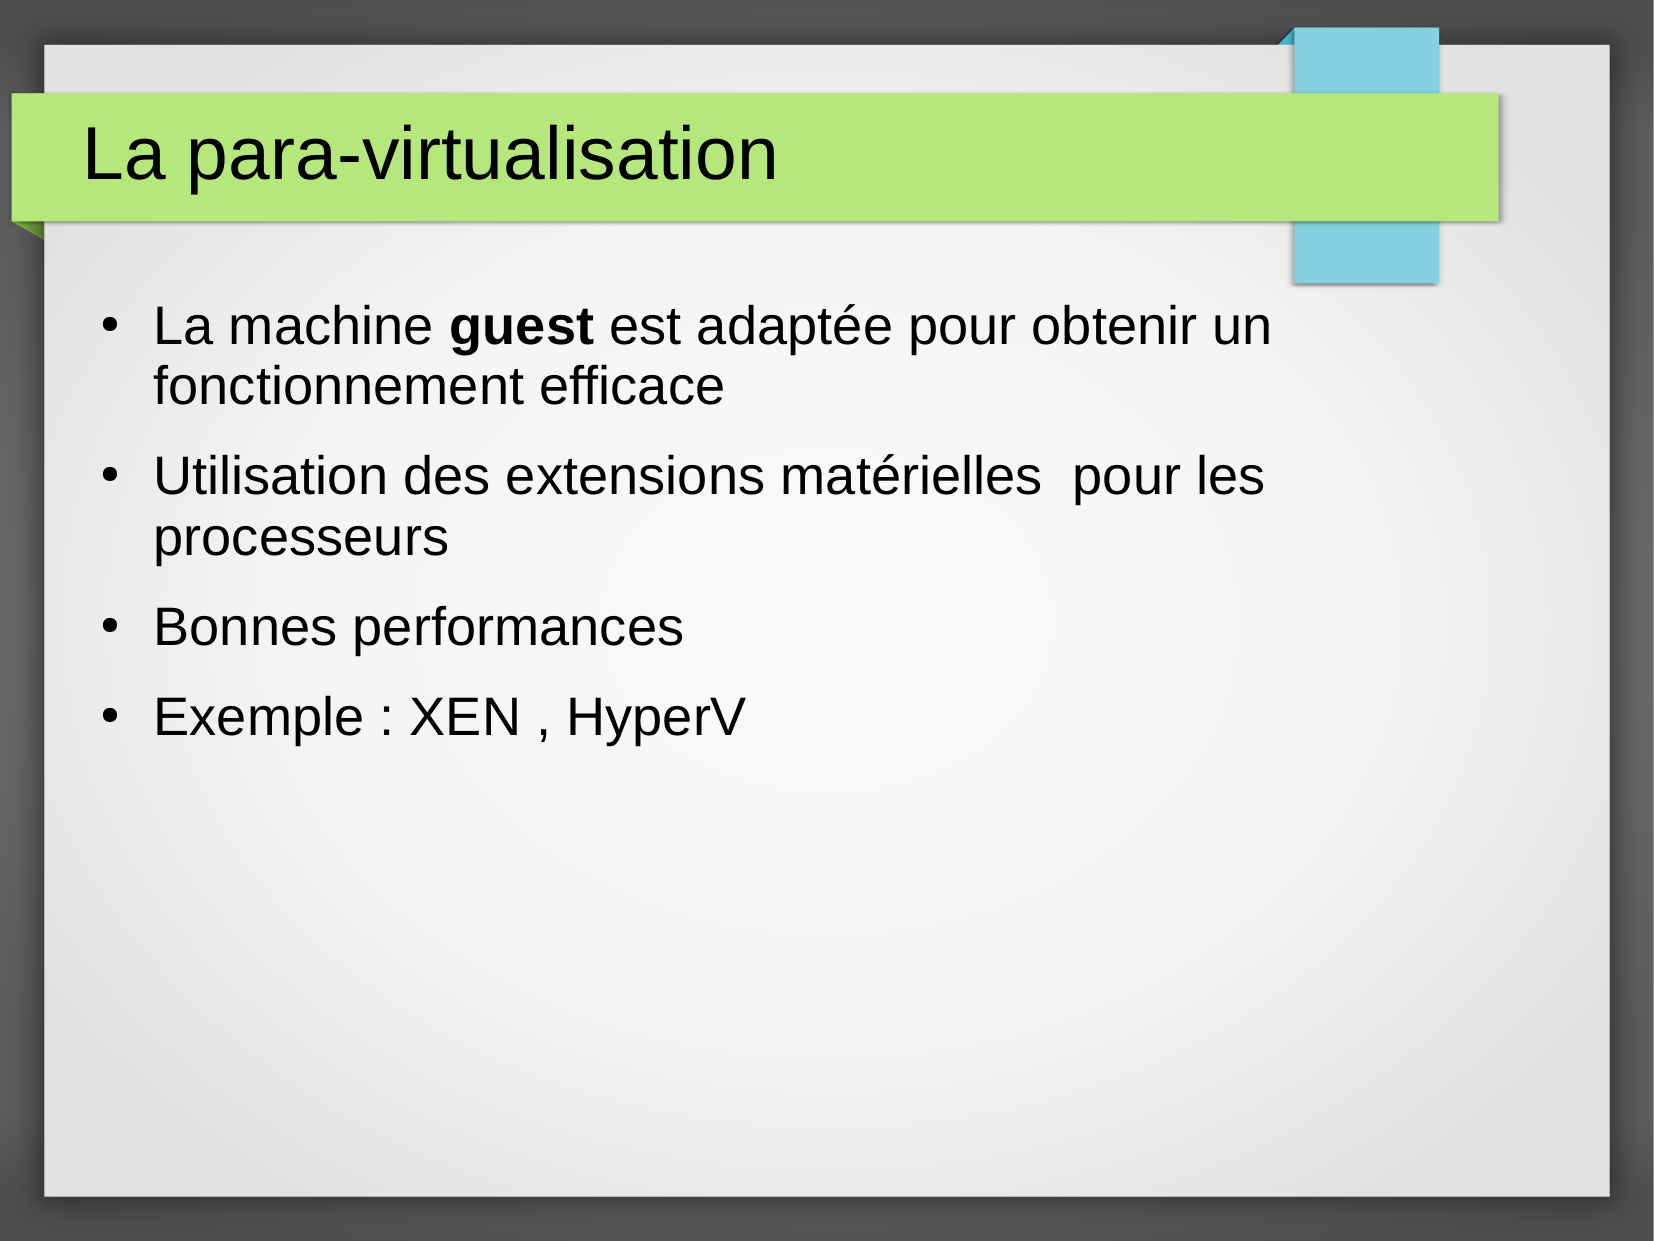

# La para-virtualisation
La machine guest est adaptée pour obtenir un fonctionnement efficace
Utilisation des extensions matérielles pour les processeurs
Bonnes performances
Exemple : XEN , HyperV